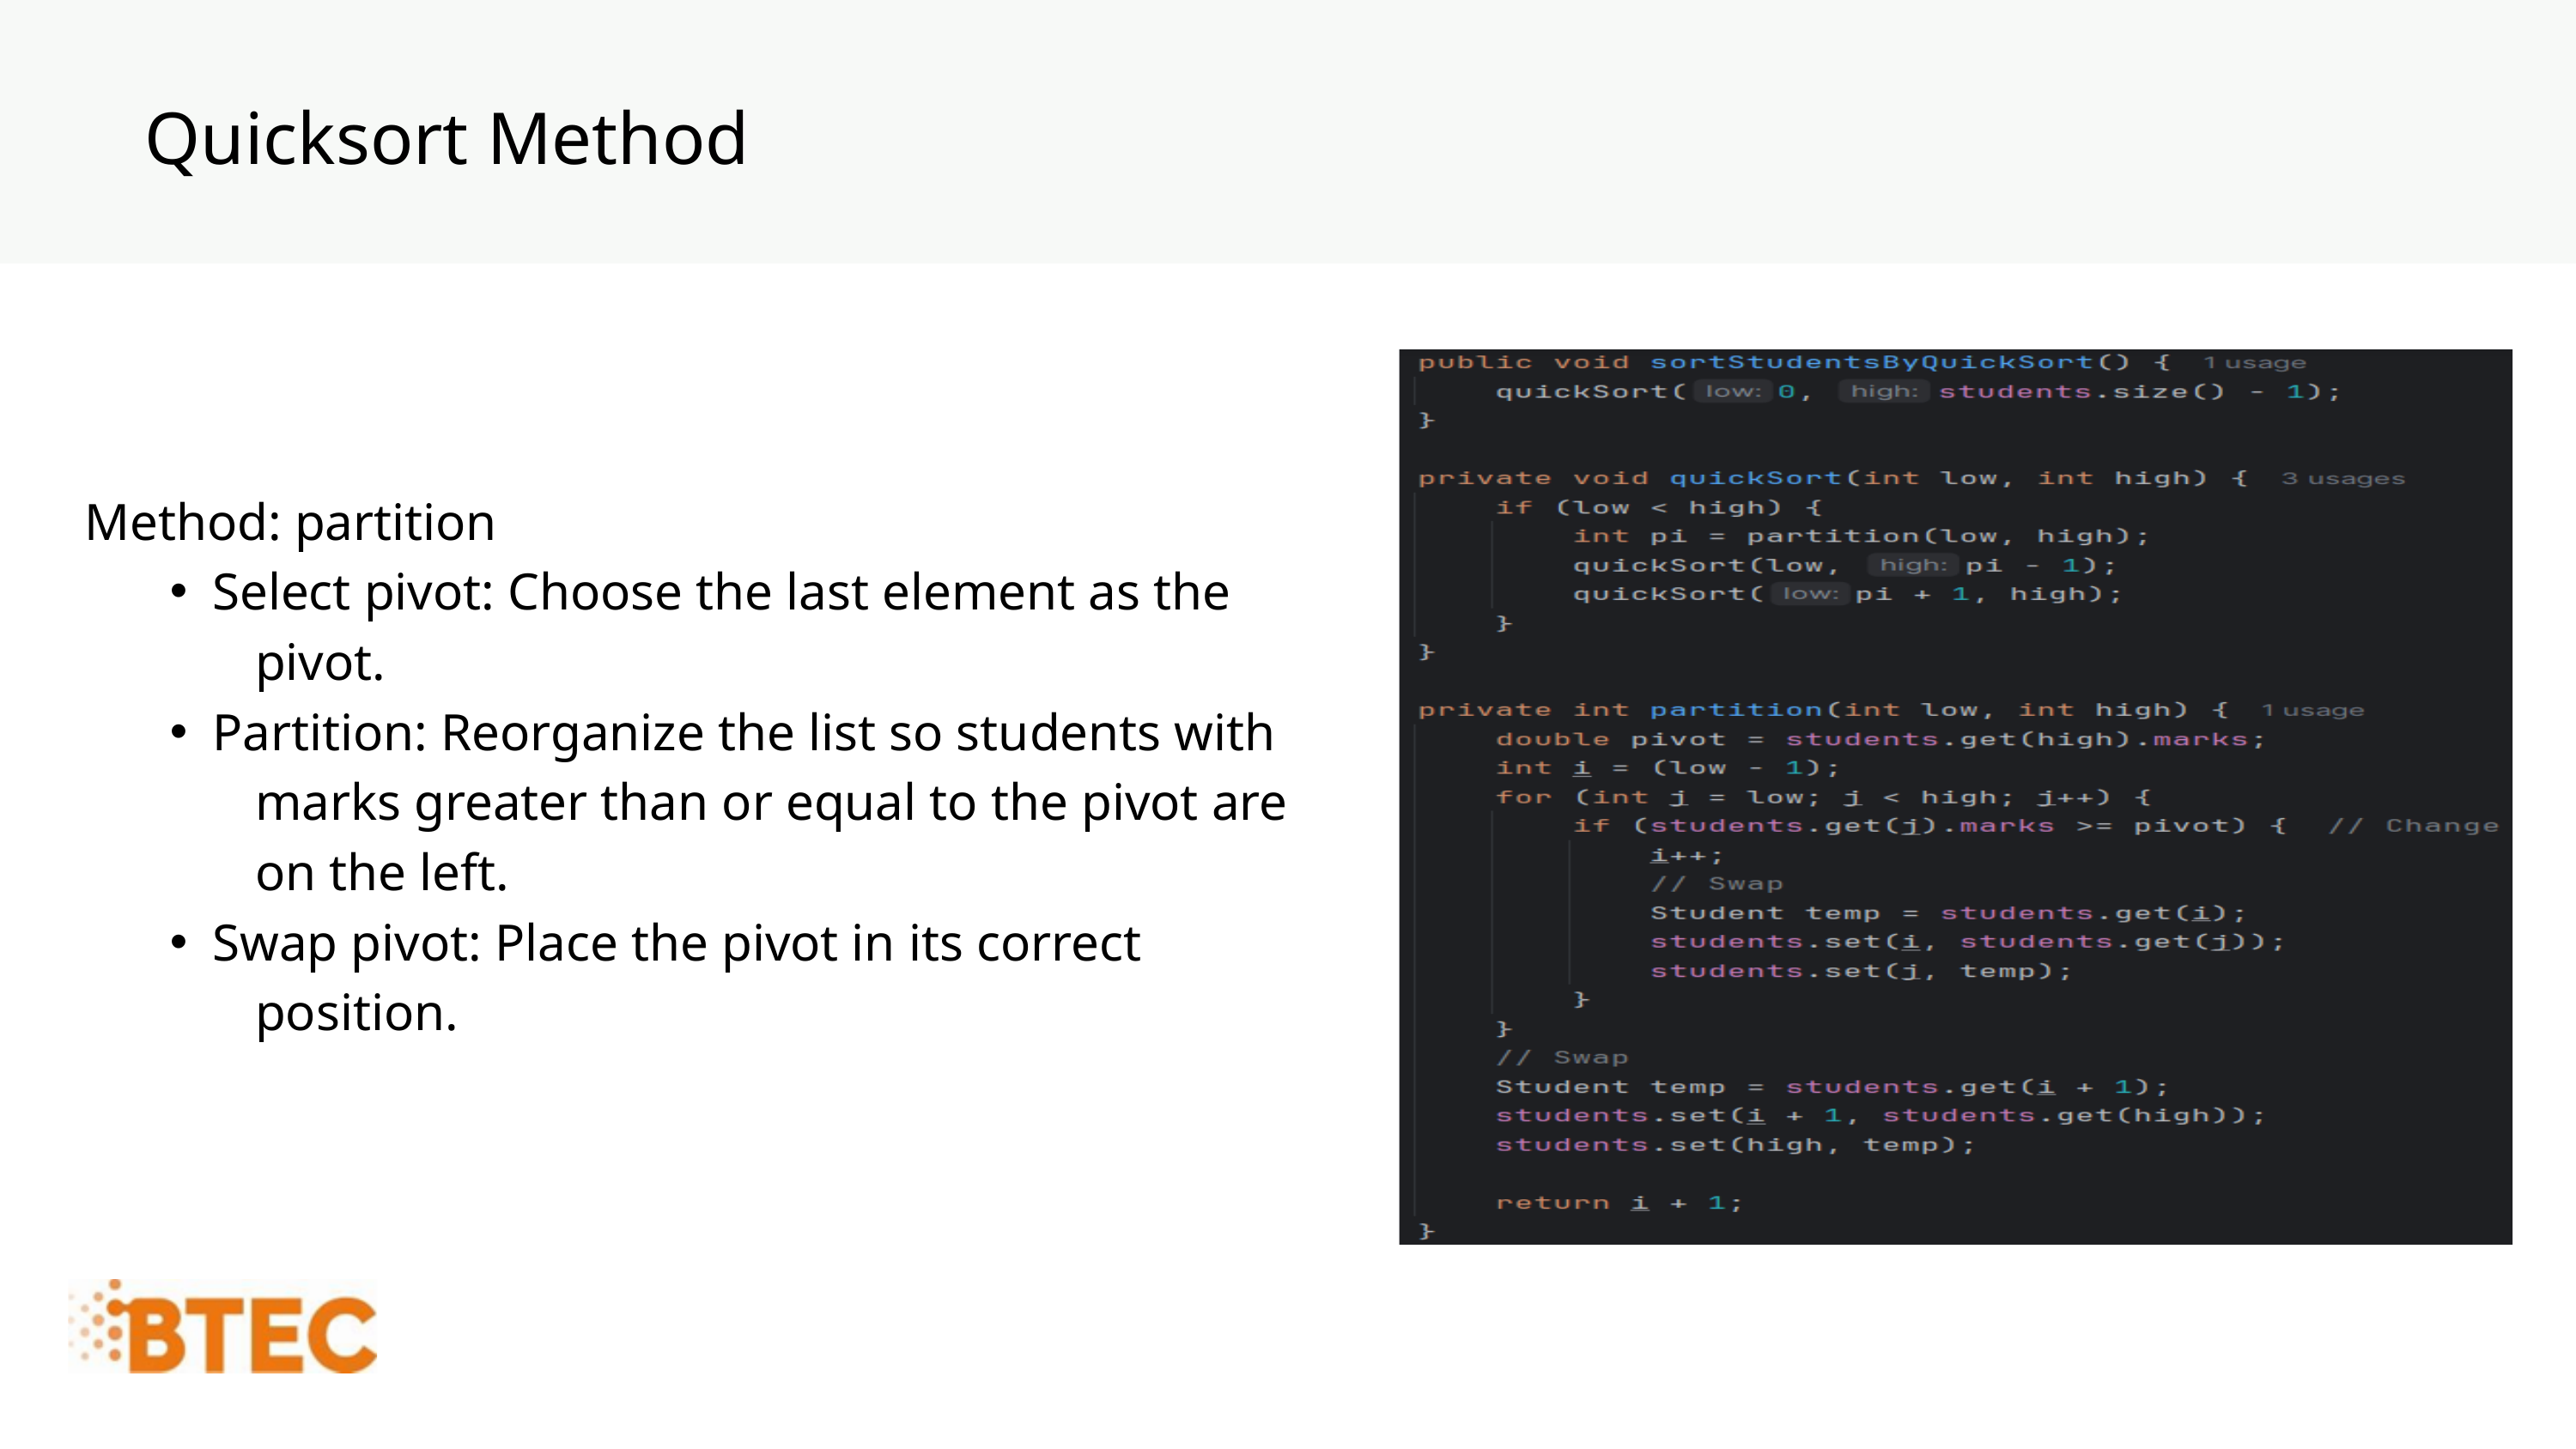

Quicksort Method
Method: partition
Select pivot: Choose the last element as the pivot.
Partition: Reorganize the list so students with marks greater than or equal to the pivot are on the left.
Swap pivot: Place the pivot in its correct position.